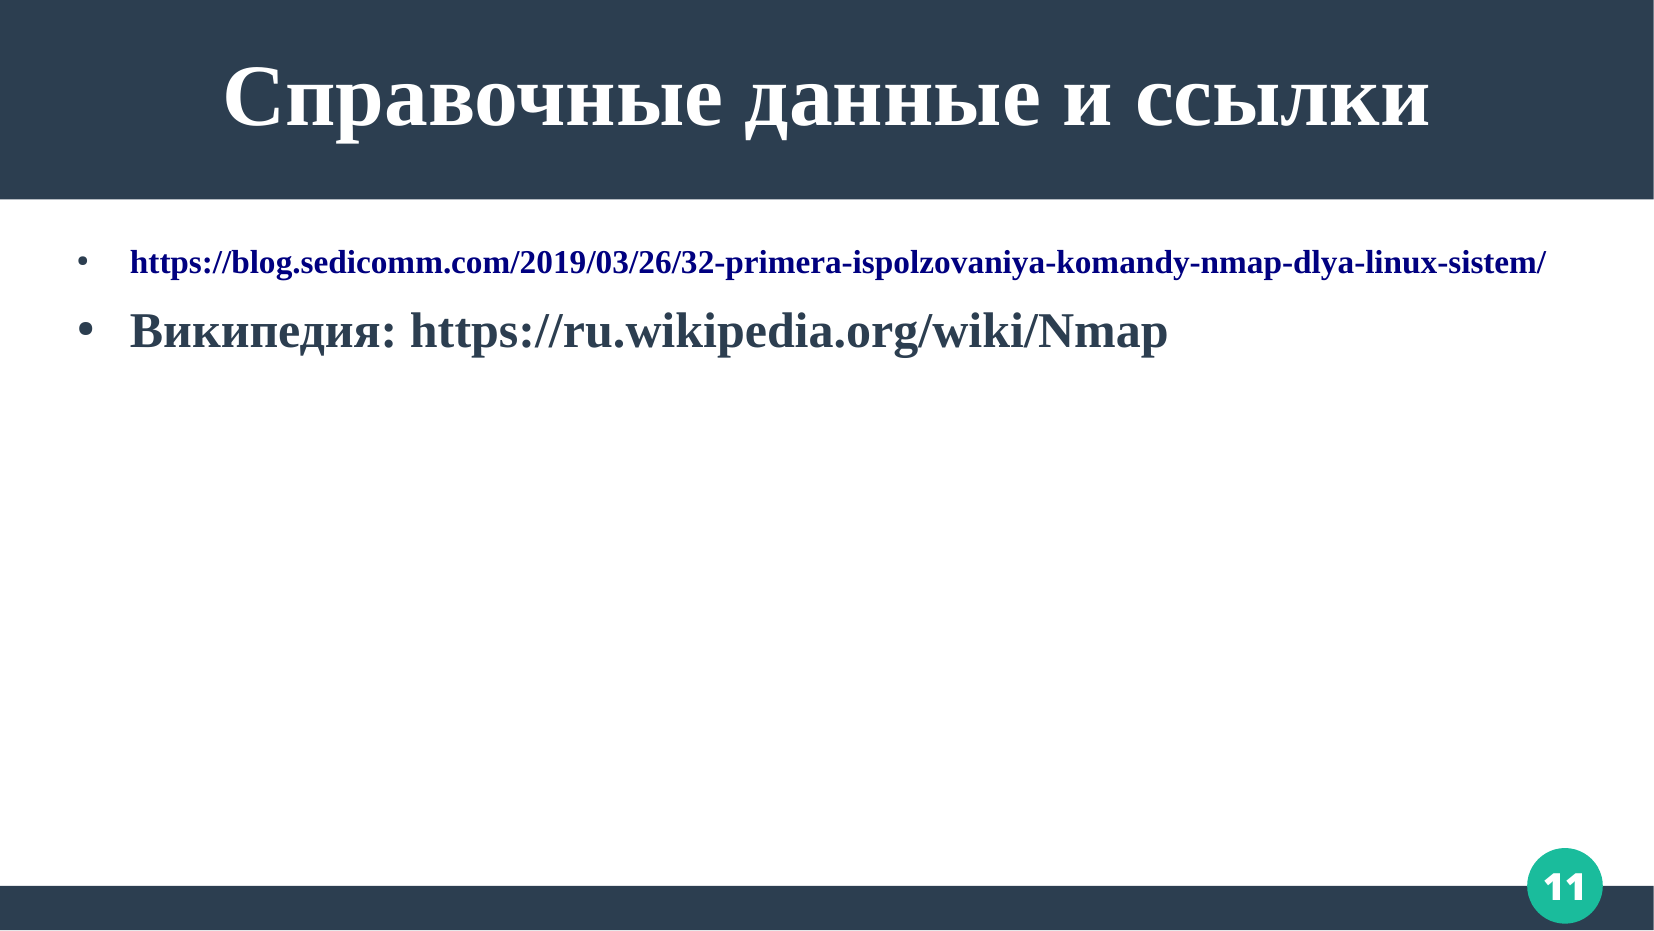

# Справочные данные и ссылки
https://blog.sedicomm.com/2019/03/26/32-primera-ispolzovaniya-komandy-nmap-dlya-linux-sistem/
Википедия: https://ru.wikipedia.org/wiki/Nmap